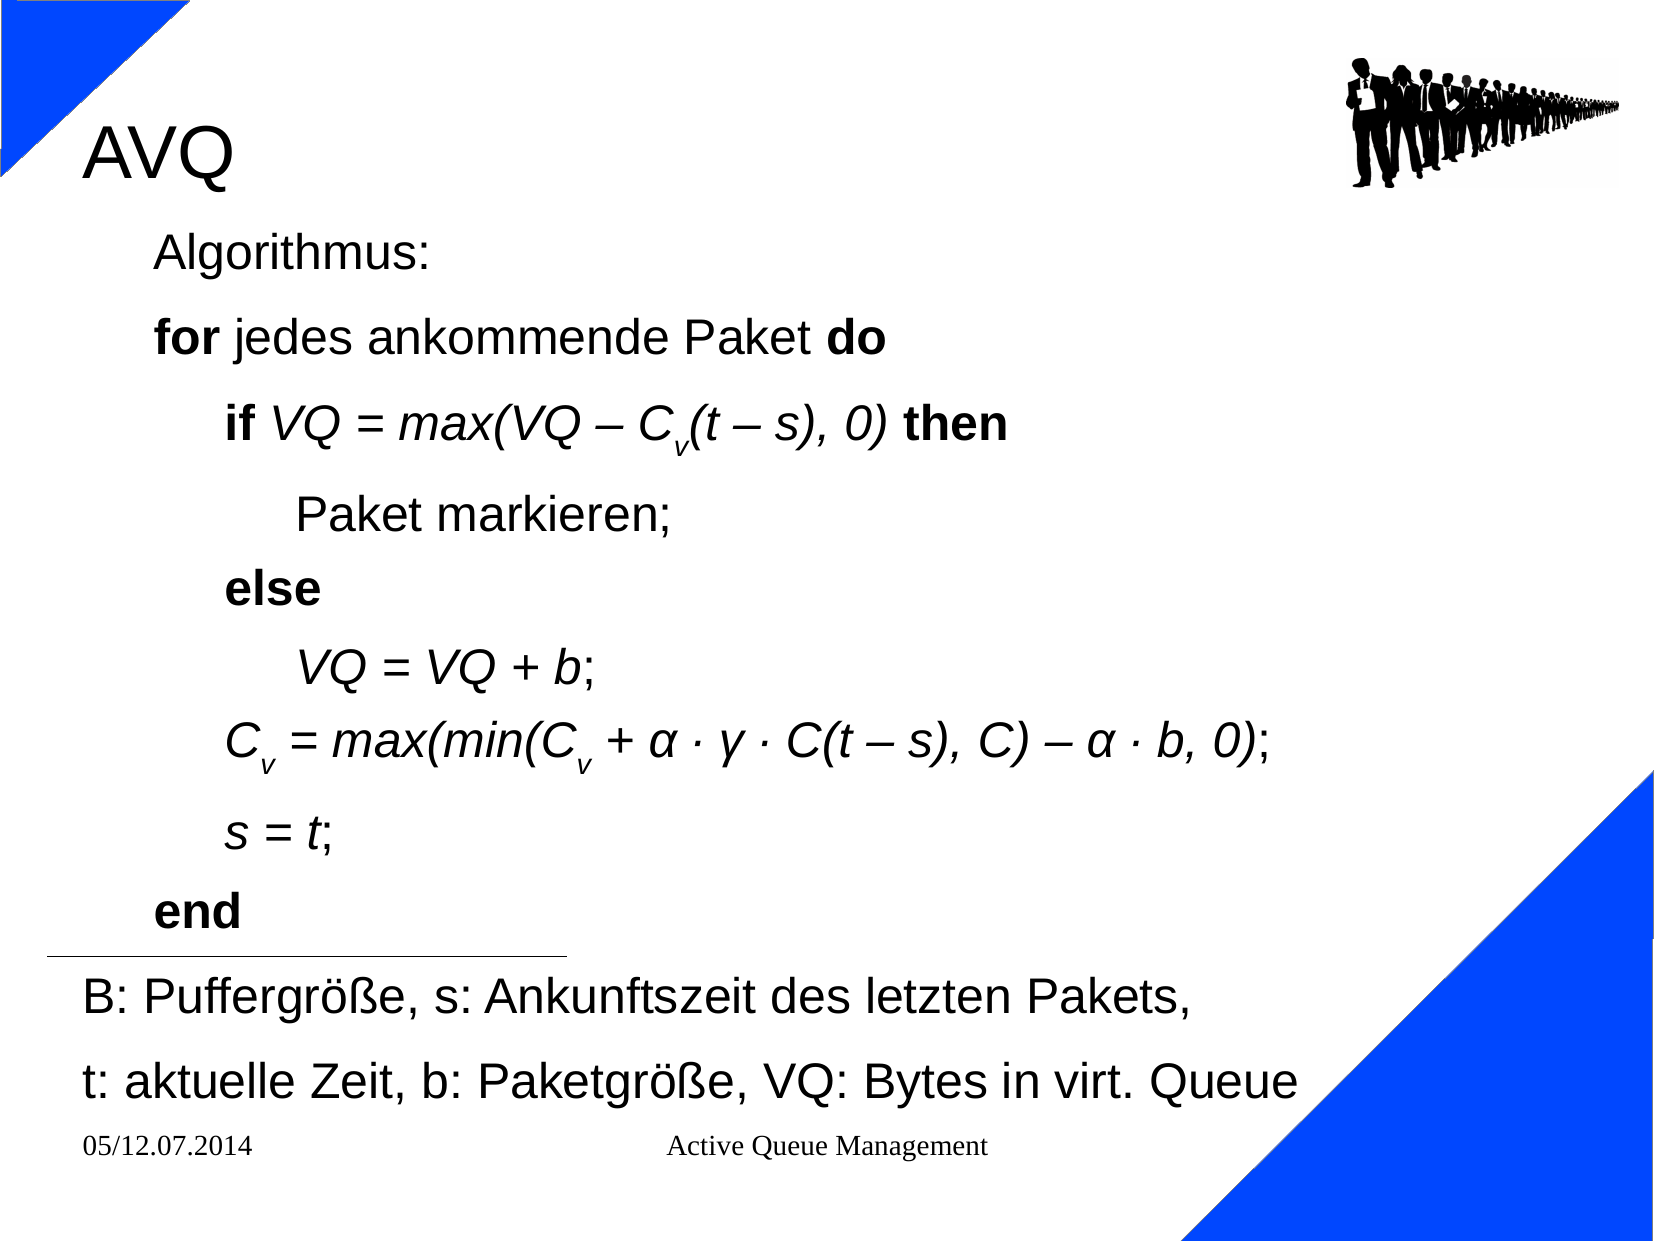

# AVQ
Algorithmus:
for jedes ankommende Paket do
if VQ = max(VQ – Cv(t – s), 0) then
Paket markieren;
else
VQ = VQ + b;
Cv = max(min(Cv + α ∙ γ ∙ C(t – s), C) – α ∙ b, 0);
s = t;
end
B: Puffergröße, s: Ankunftszeit des letzten Pakets,
t: aktuelle Zeit, b: Paketgröße, VQ: Bytes in virt. Queue
05/12.07.2014
Active Queue Management
55